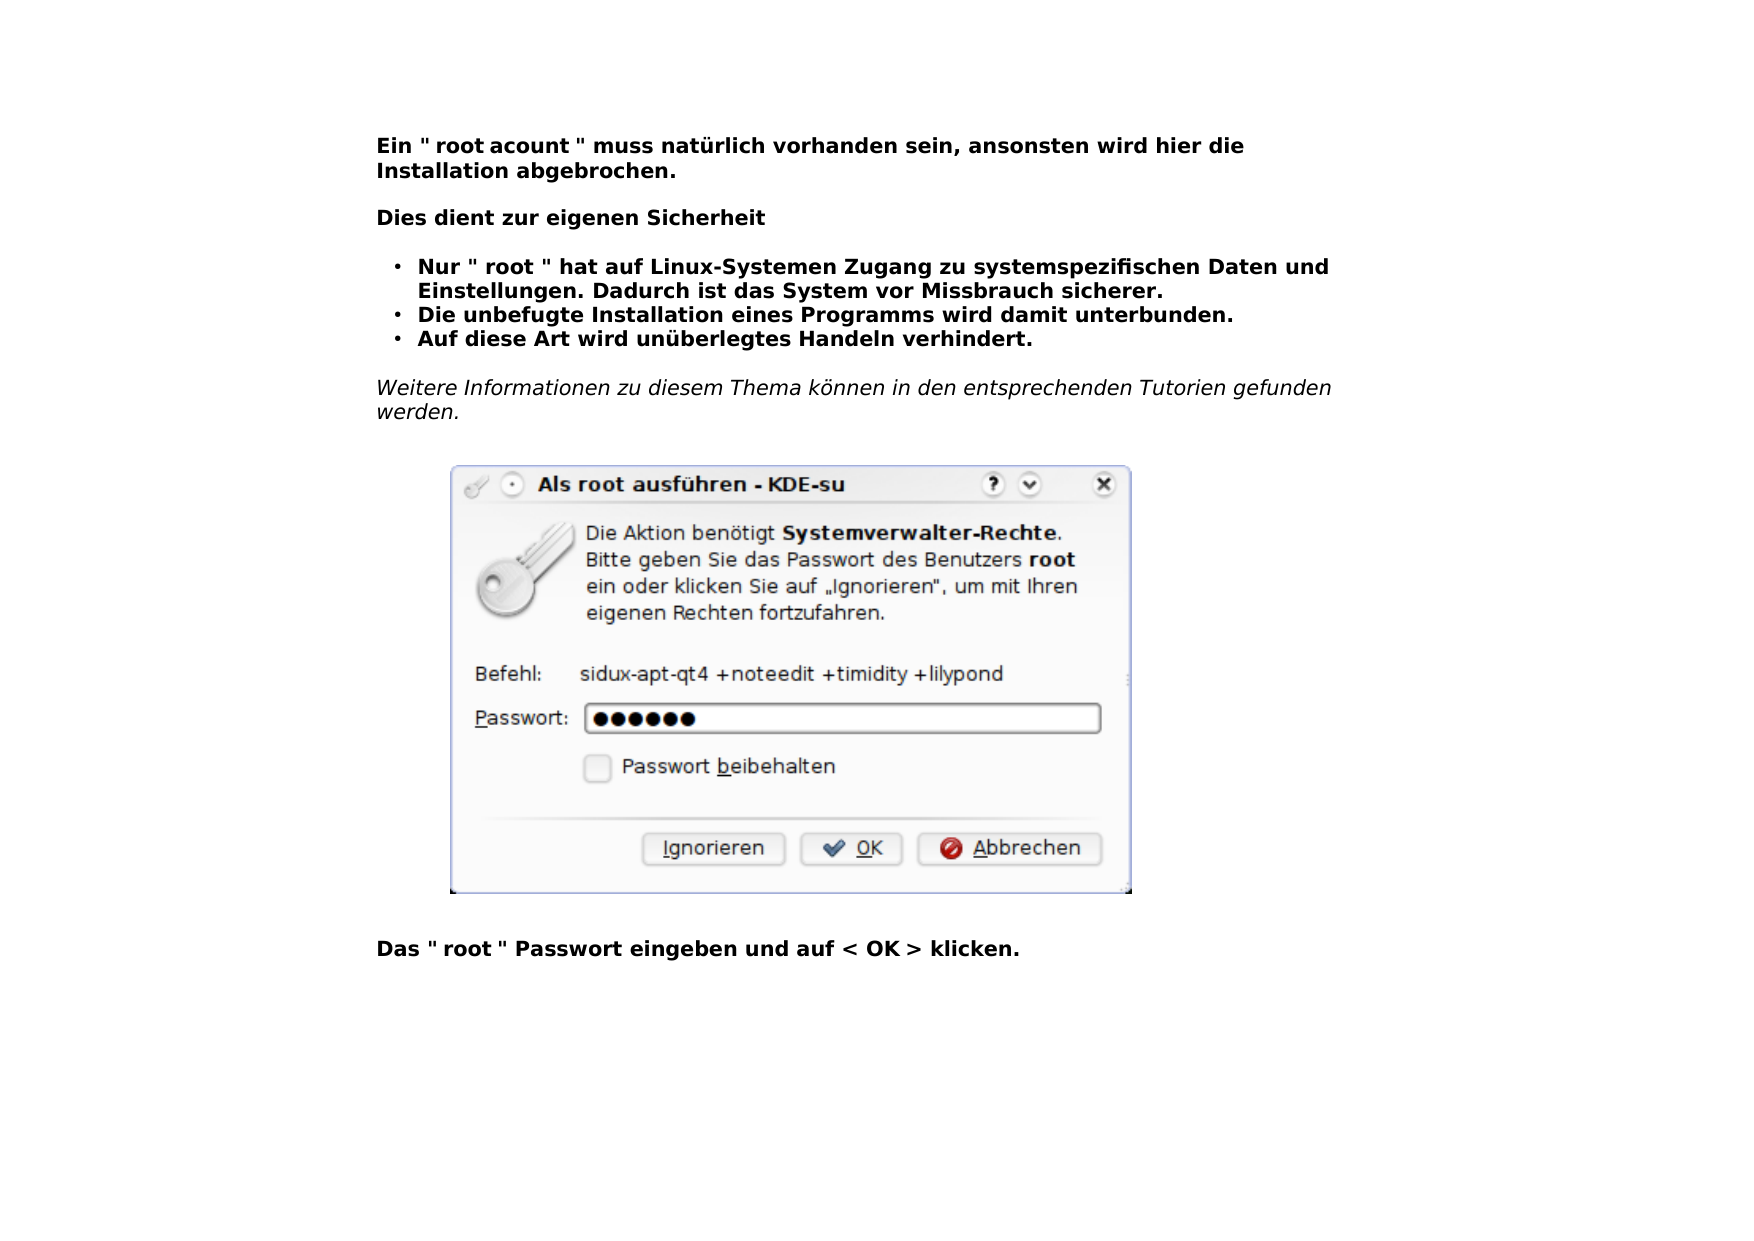

Ein " root acount " muss natürlich vorhanden sein, ansonsten wird hier die Installation abgebrochen.
Dies dient zur eigenen Sicherheit
Nur " root " hat auf Linux-Systemen Zugang zu systemspezifischen Daten und Einstellungen. Dadurch ist das System vor Missbrauch sicherer.
Die unbefugte Installation eines Programms wird damit unterbunden.
Auf diese Art wird unüberlegtes Handeln verhindert.
Weitere Informationen zu diesem Thema können in den entsprechenden Tutorien gefunden werden.
Das " root " Passwort eingeben und auf < OK > klicken.